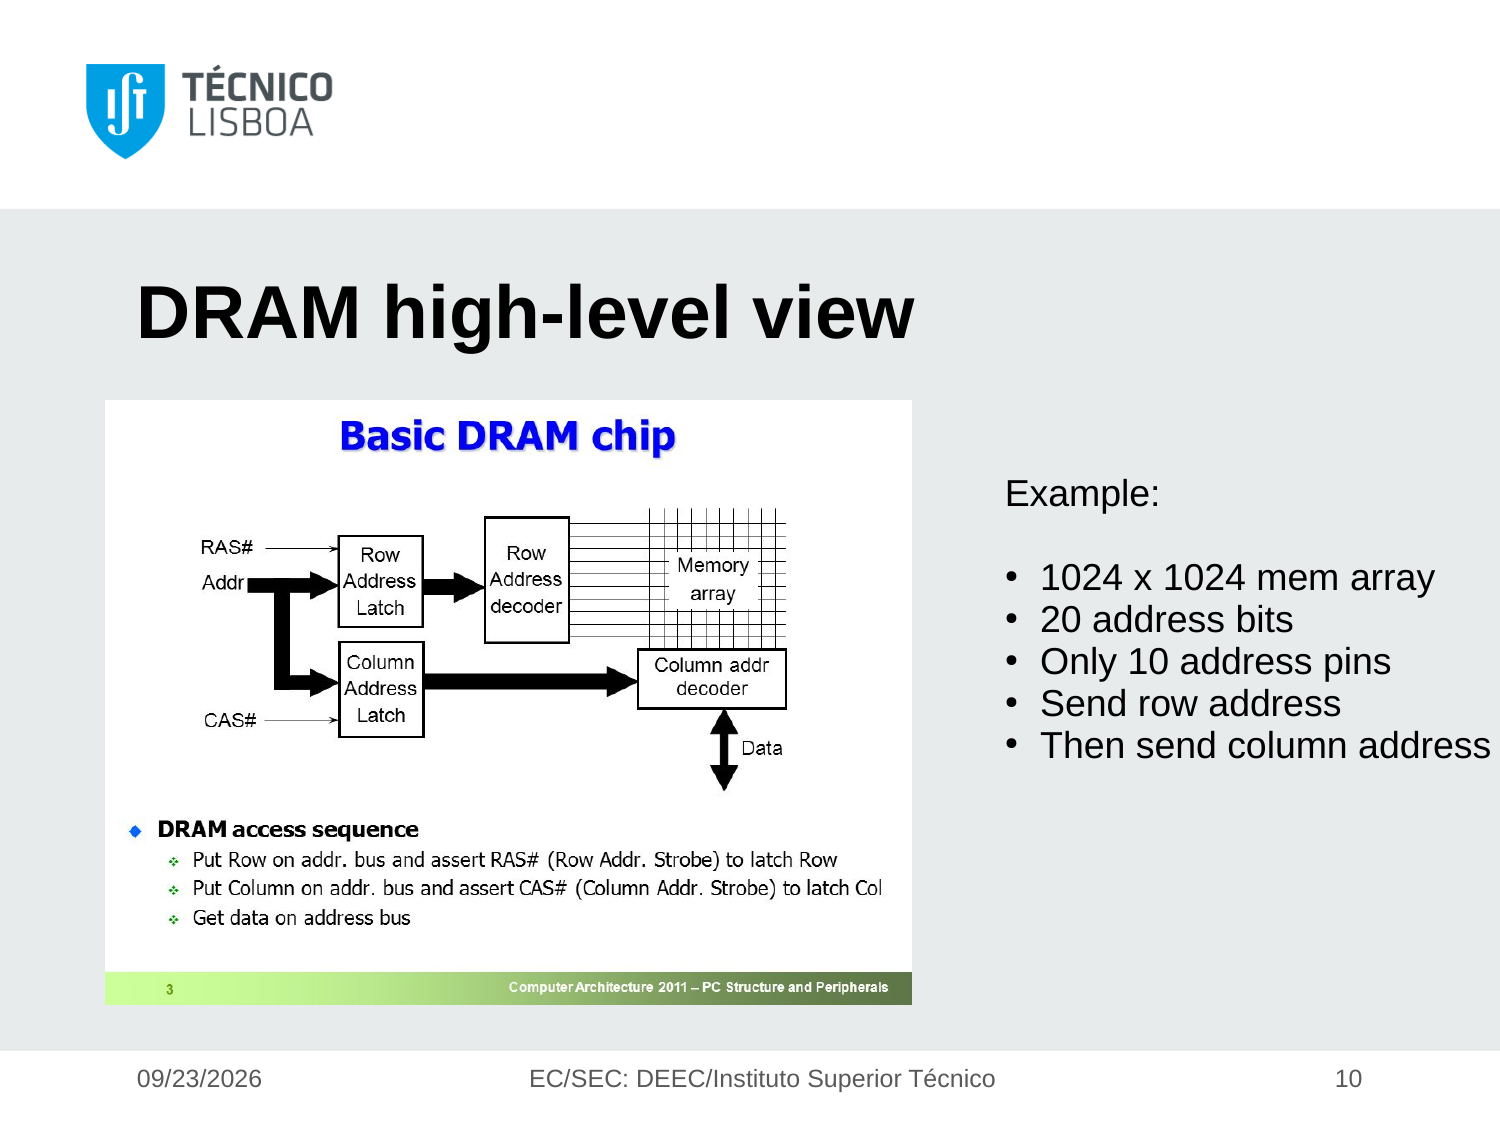

# DRAM high-level view
Example:
1024 x 1024 mem array
20 address bits
Only 10 address pins
Send row address
Then send column address
EC/SEC: DEEC/Instituto Superior Técnico